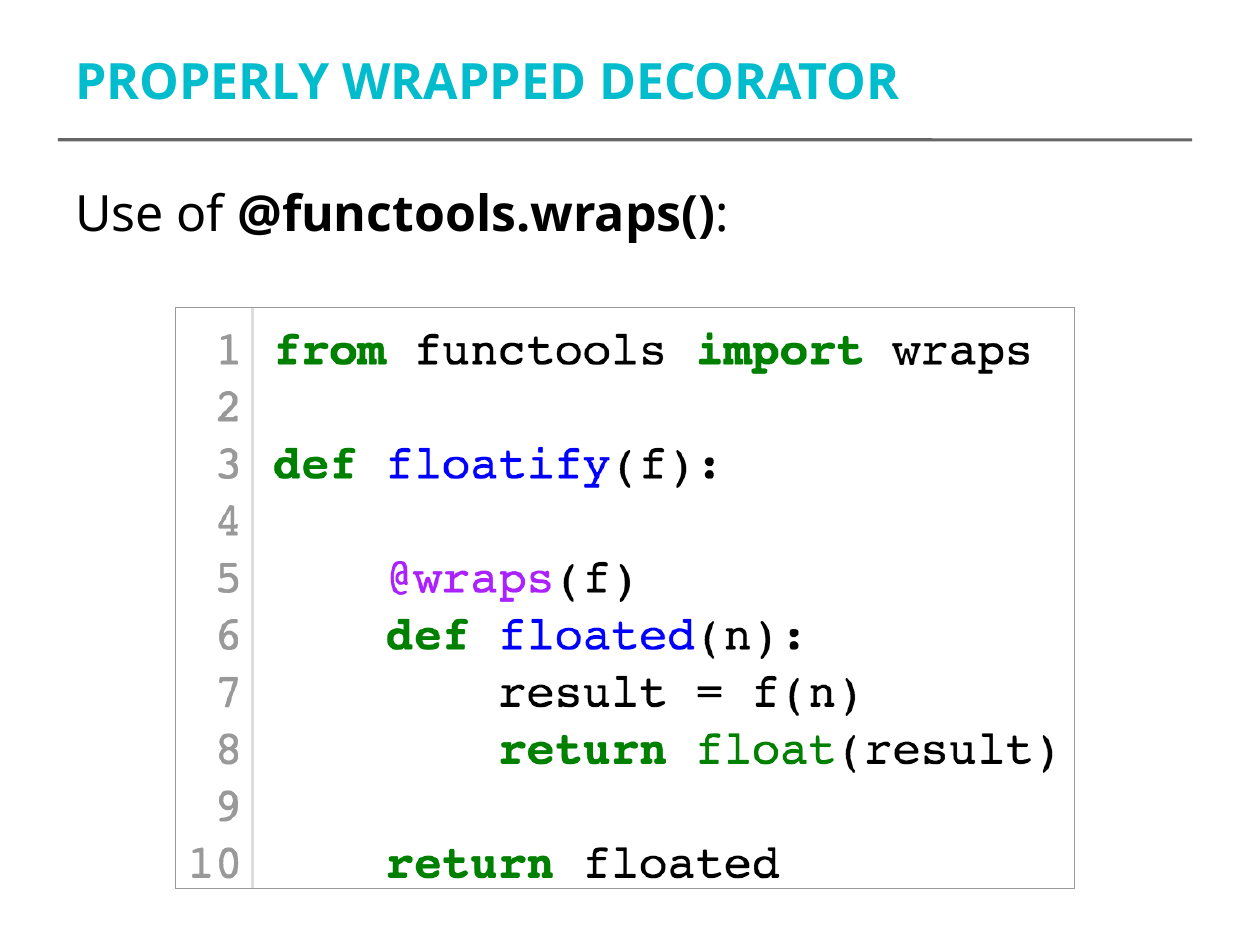

# PROPERLY WRAPPED DECORATOR
Use of @functools.wraps():